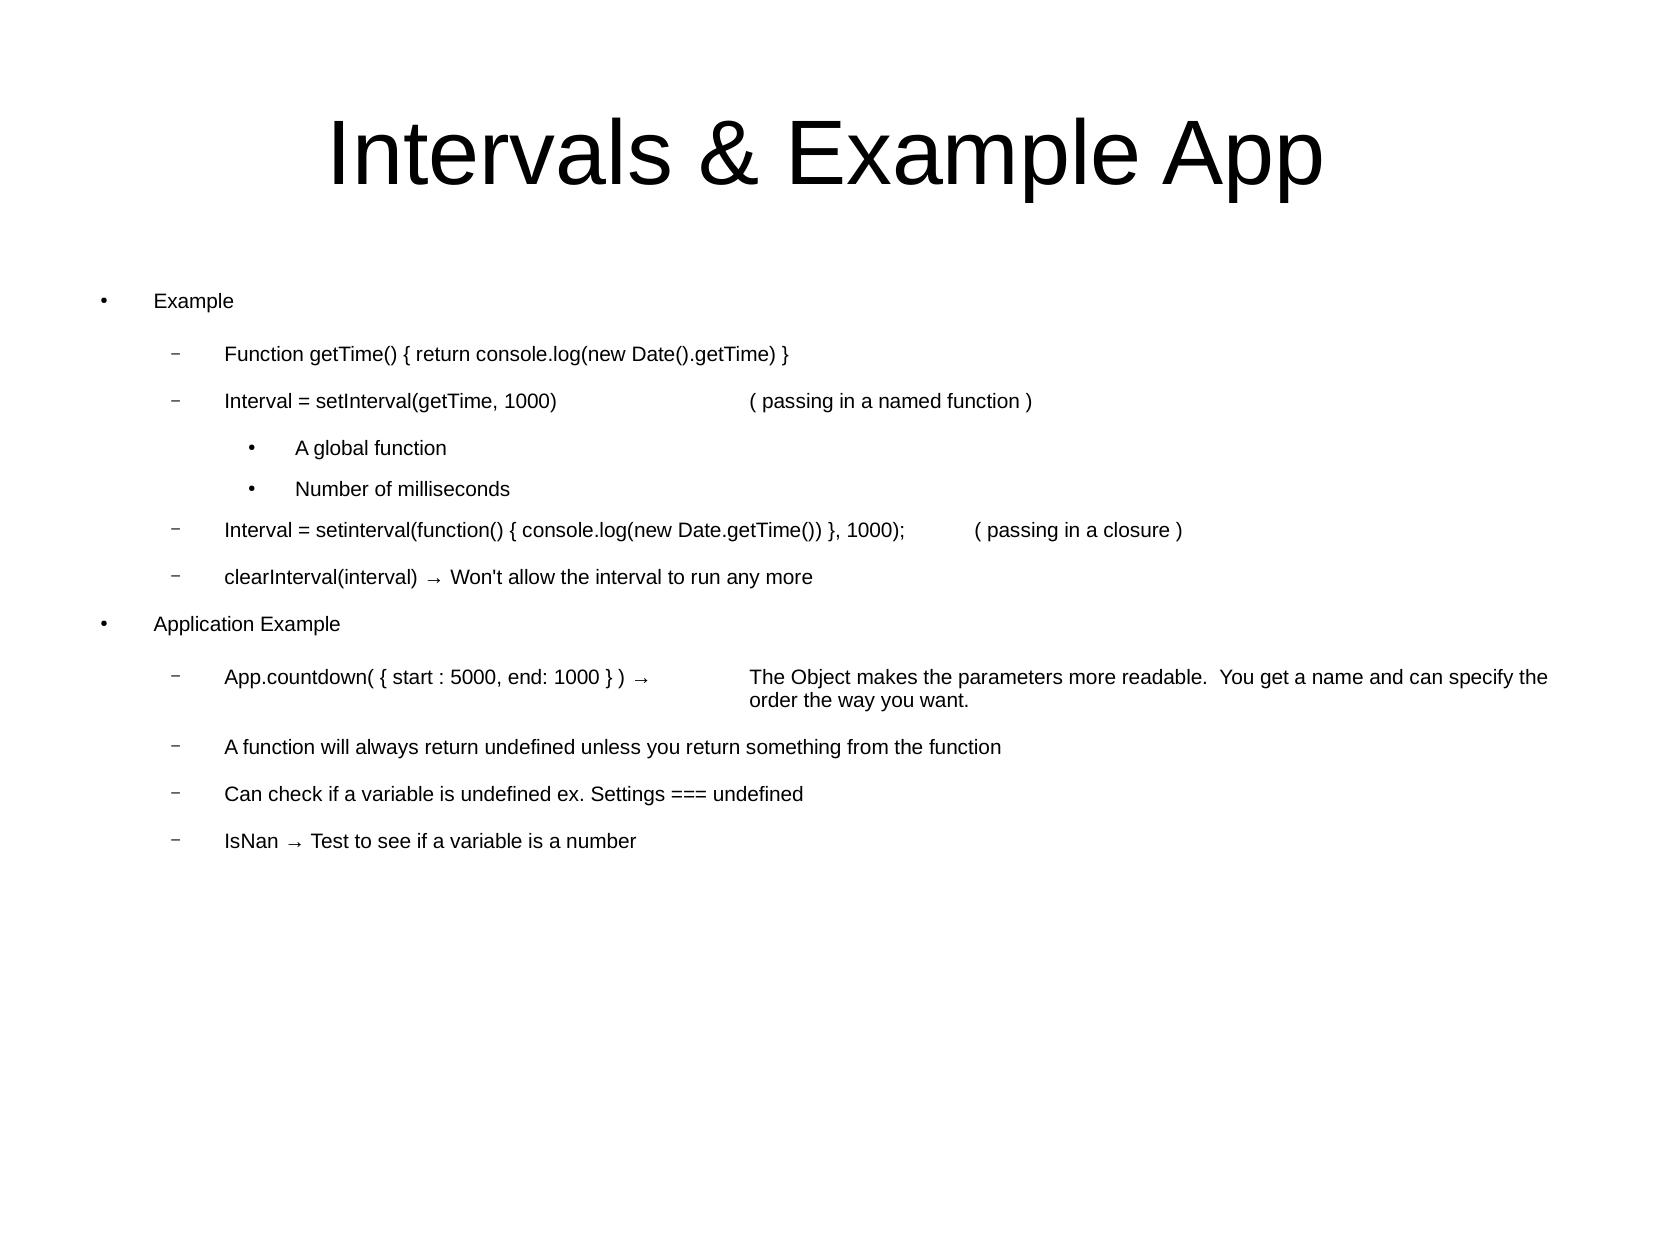

# Intervals & Example App
Example
Function getTime() { return console.log(new Date().getTime) }
Interval = setInterval(getTime, 1000)			( passing in a named function )
A global function
Number of milliseconds
Interval = setinterval(function() { console.log(new Date.getTime()) }, 1000); 	( passing in a closure )
clearInterval(interval) → Won't allow the interval to run any more
Application Example
App.countdown( { start : 5000, end: 1000 } ) → 		The Object makes the parameters more readable. You get a name and can specify the 							order the way you want.
A function will always return undefined unless you return something from the function
Can check if a variable is undefined ex. Settings === undefined
IsNan → Test to see if a variable is a number